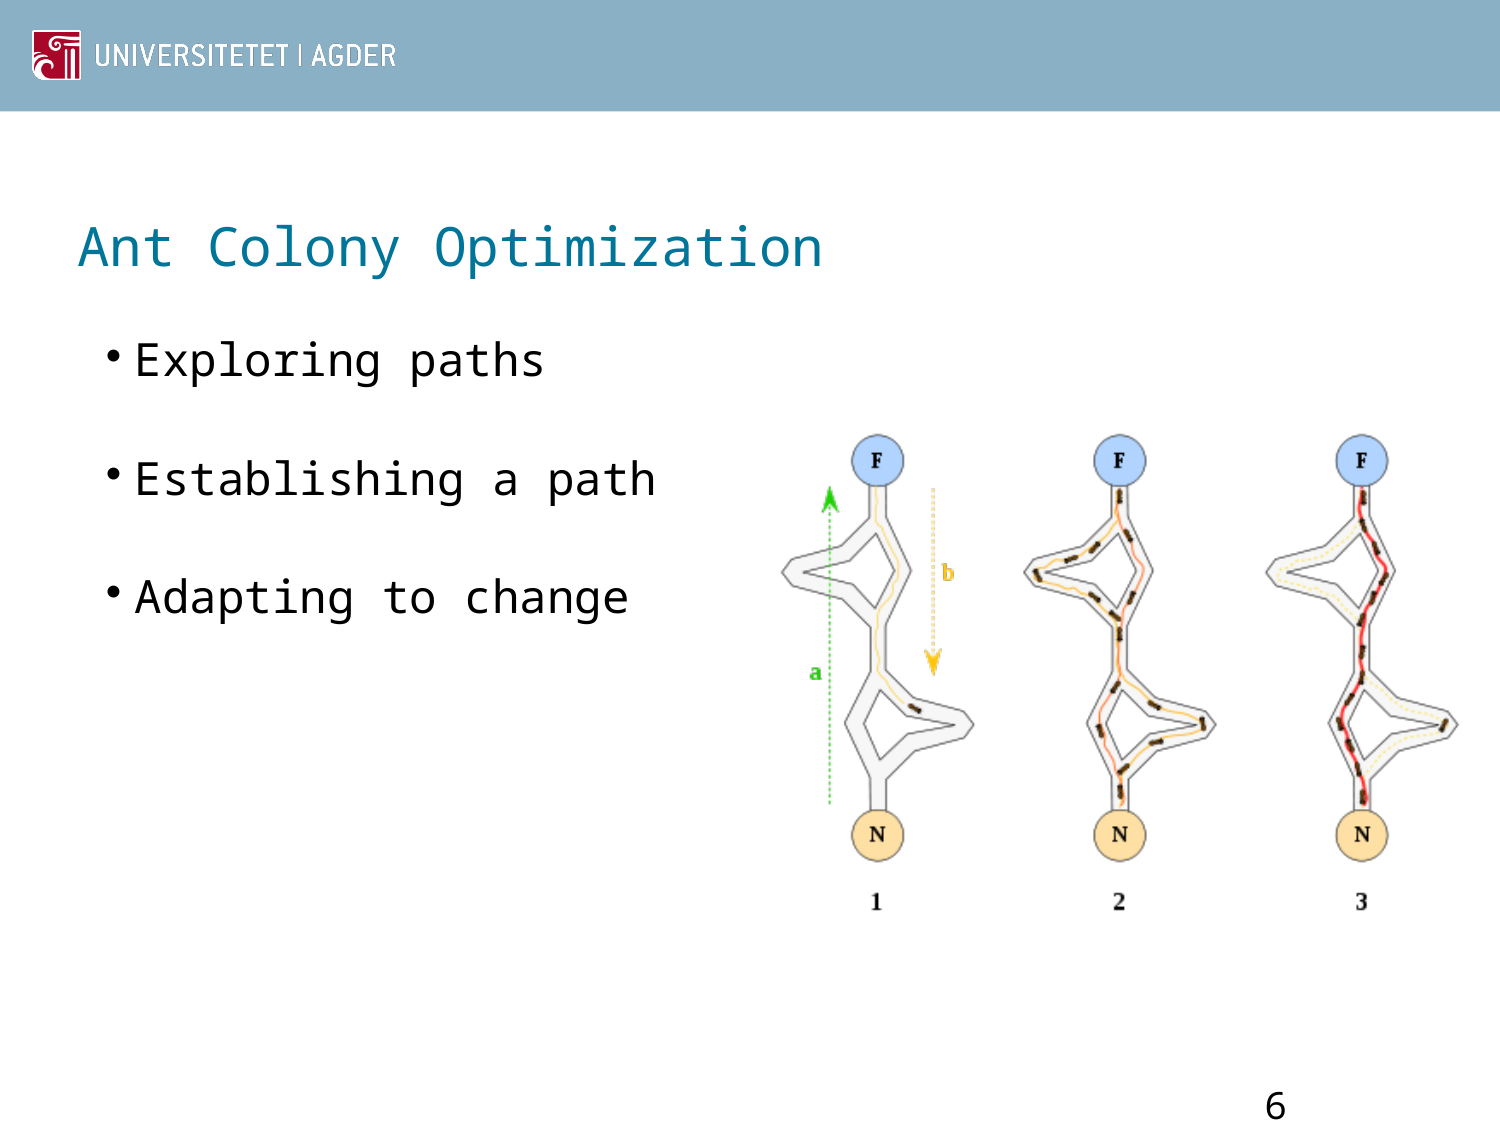

# Ant Colony Optimization
Exploring paths
Establishing a path
Adapting to change
6